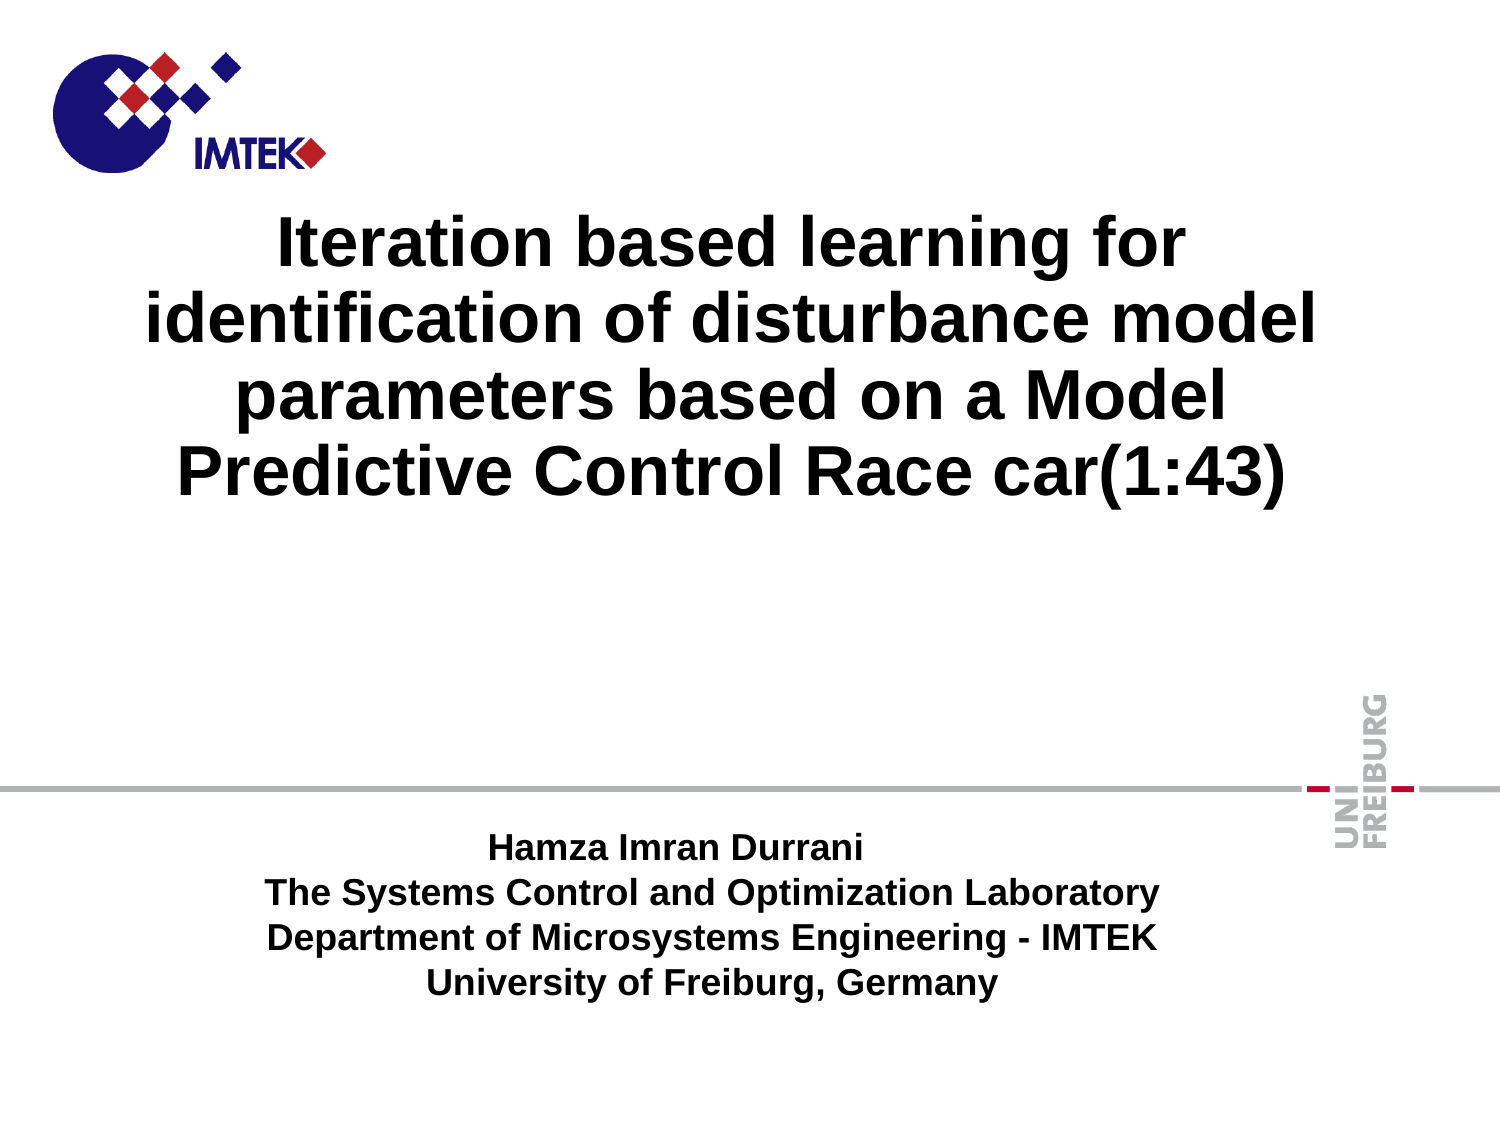

Iteration based learning for identification of disturbance model parameters based on a Model Predictive Control Race car(1:43)
Hamza Imran Durrani
The Systems Control and Optimization Laboratory
Department of Microsystems Engineering - IMTEK
University of Freiburg, Germany